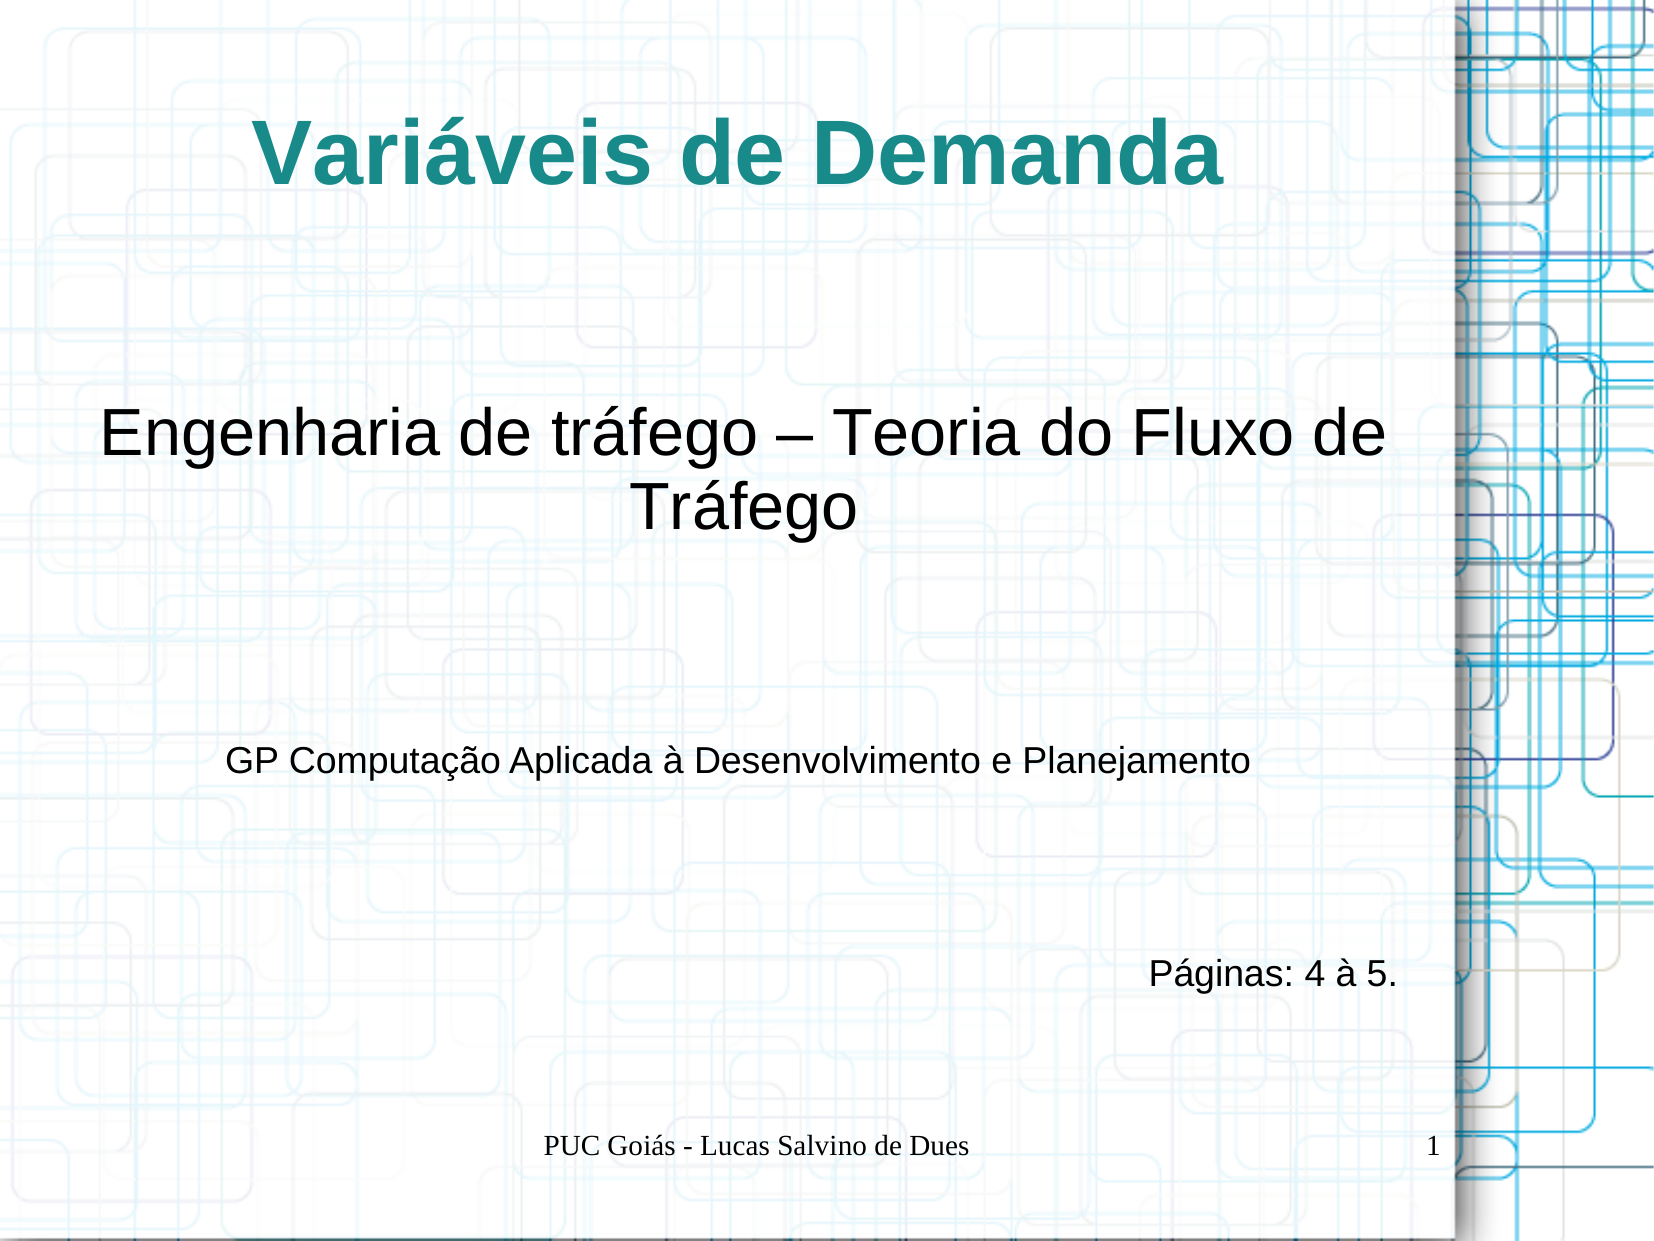

# Variáveis de Demanda
Engenharia de tráfego – Teoria do Fluxo de Tráfego
GP Computação Aplicada à Desenvolvimento e Planejamento
Páginas: 4 à 5.
PUC Goiás - Lucas Salvino de Dues
1